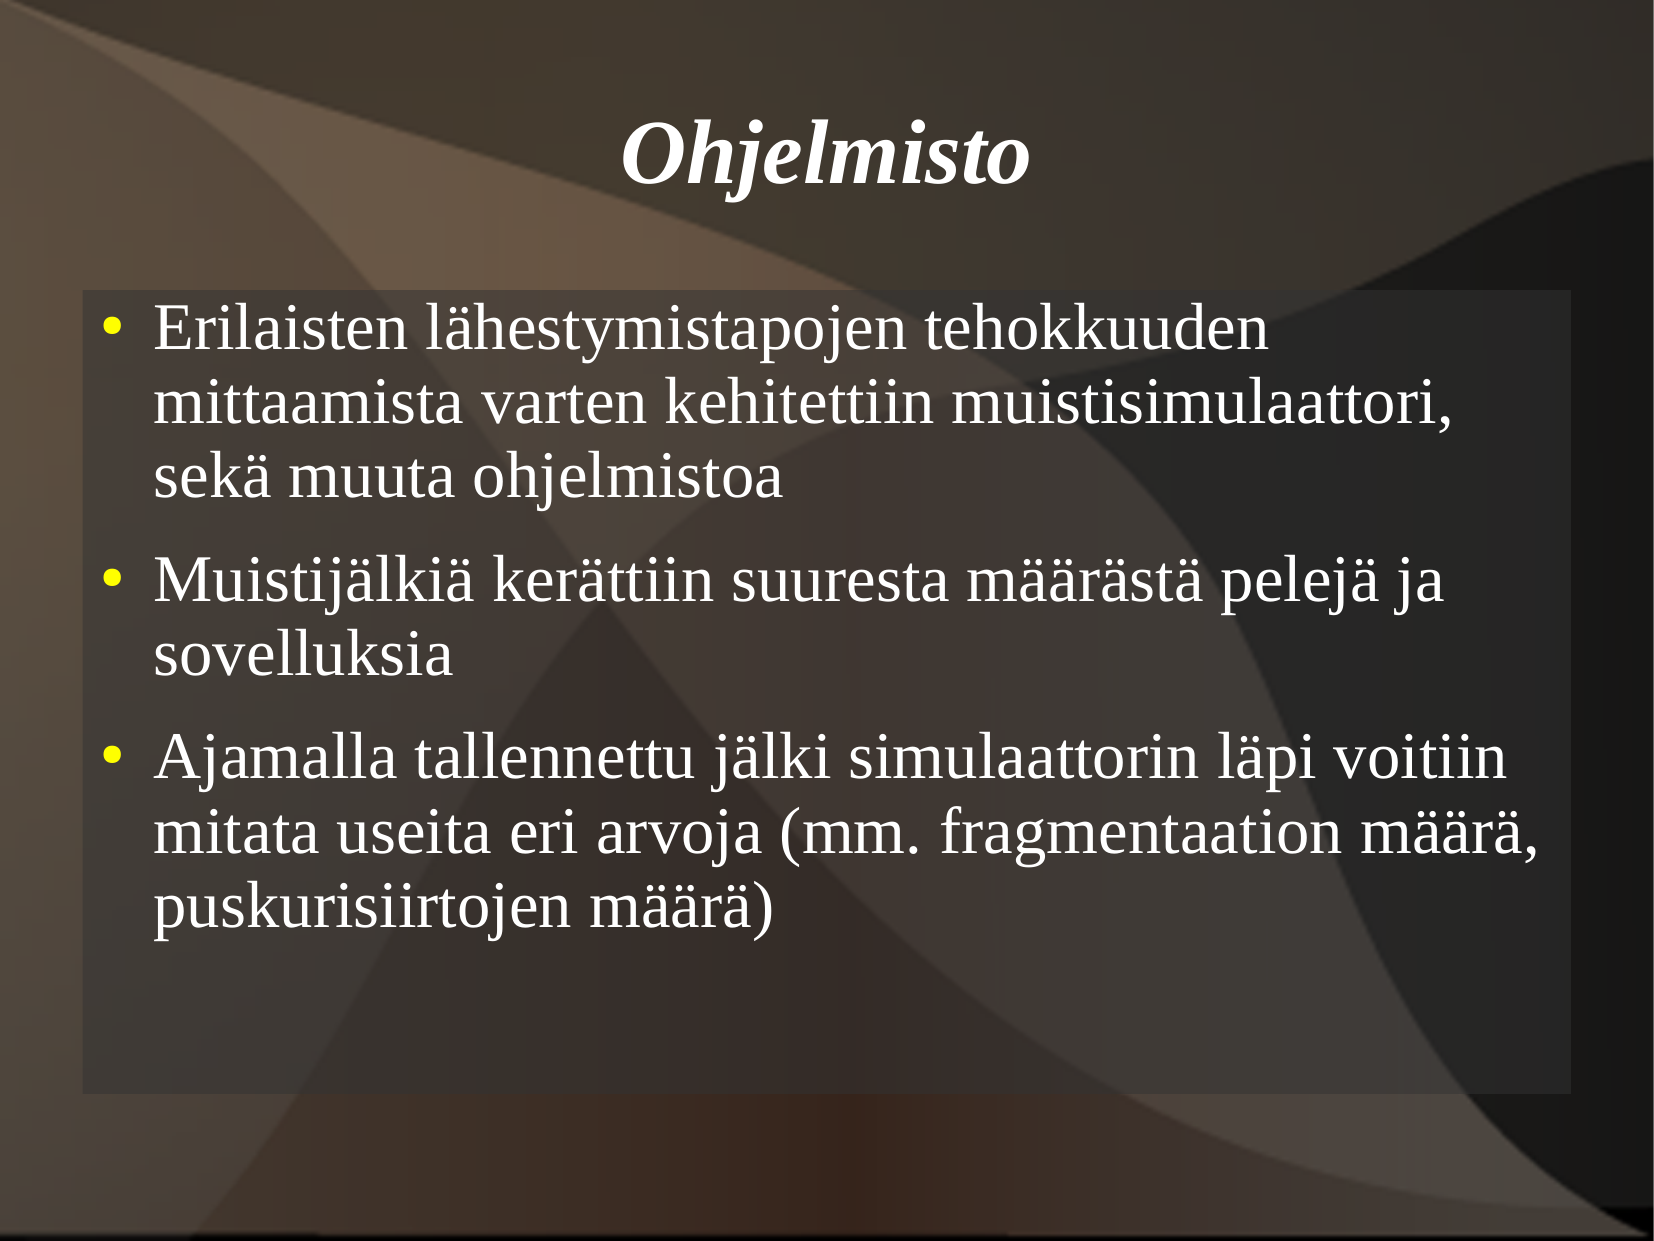

# Ohjelmisto
Erilaisten lähestymistapojen tehokkuuden mittaamista varten kehitettiin muistisimulaattori, sekä muuta ohjelmistoa
Muistijälkiä kerättiin suuresta määrästä pelejä ja sovelluksia
Ajamalla tallennettu jälki simulaattorin läpi voitiin mitata useita eri arvoja (mm. fragmentaation määrä, puskurisiirtojen määrä)